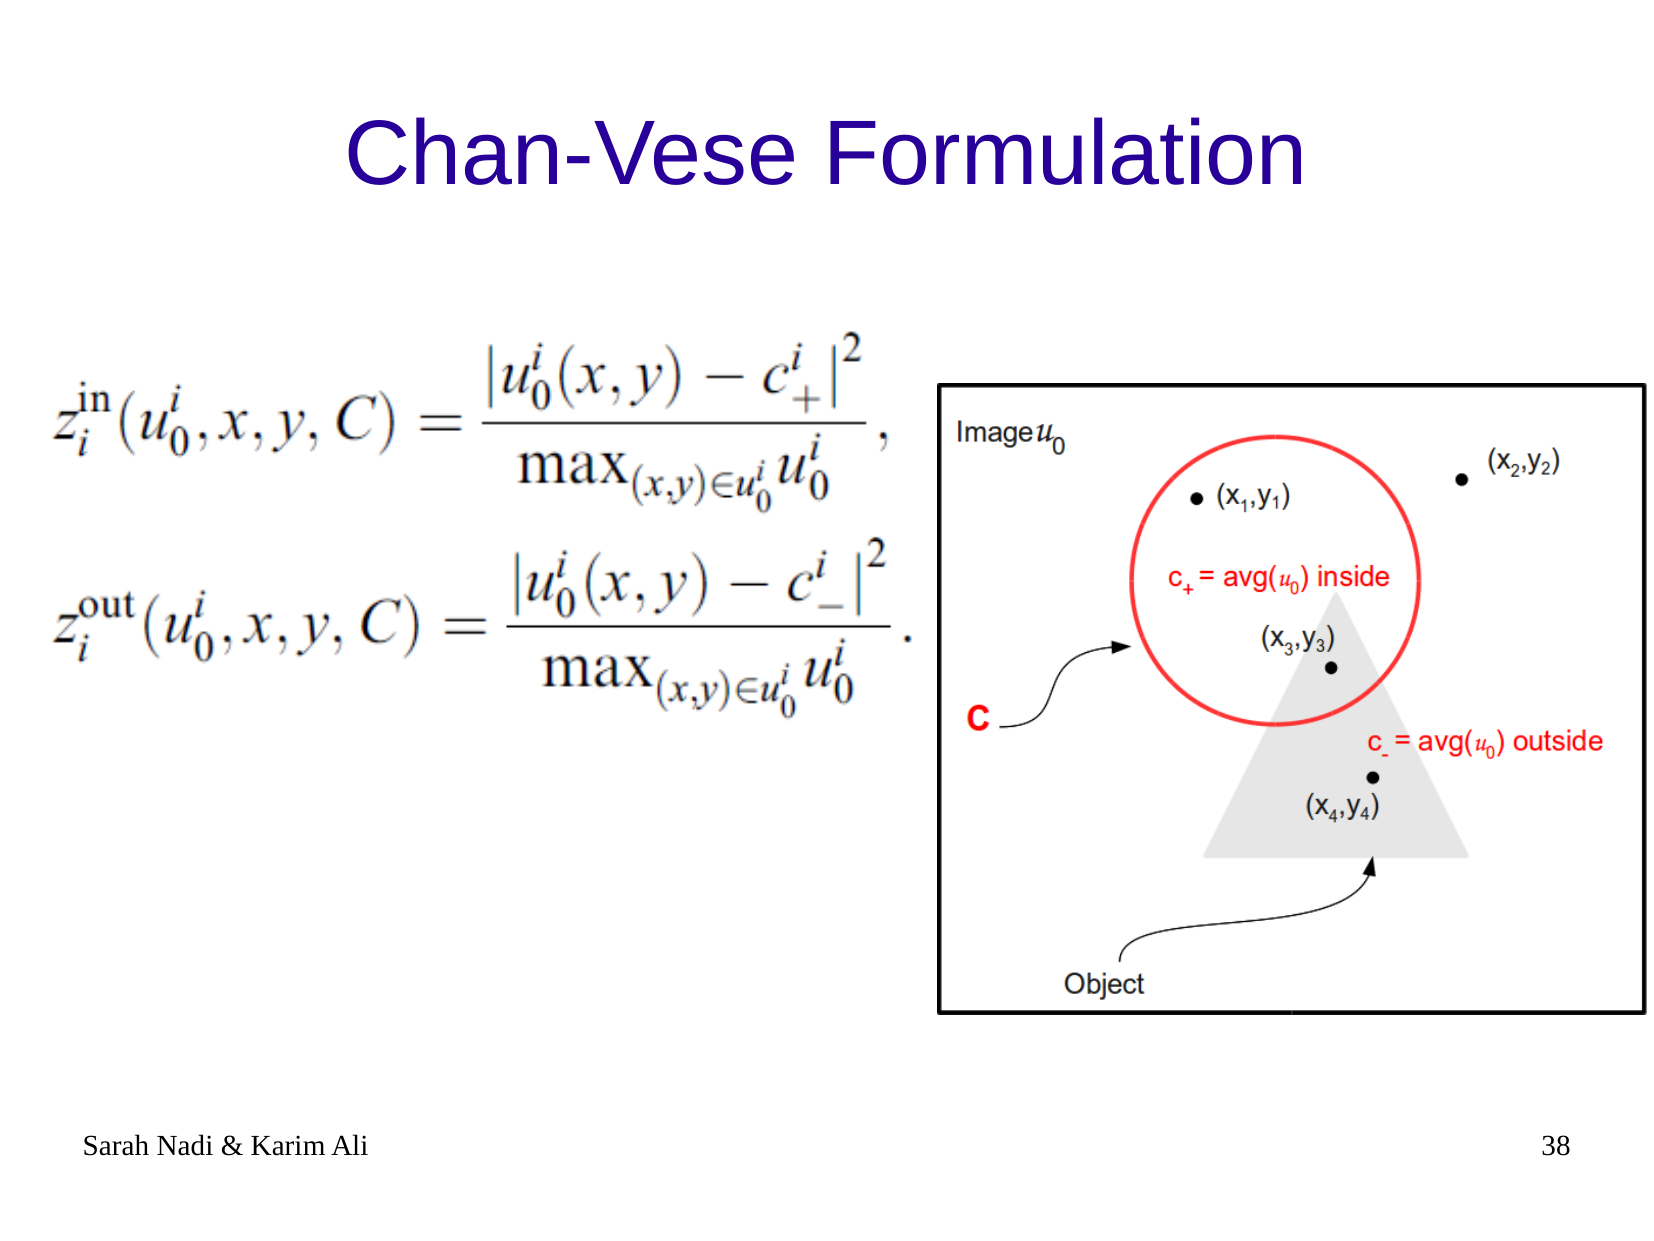

# Chan-Vese Formulation
Sarah Nadi & Karim Ali
38